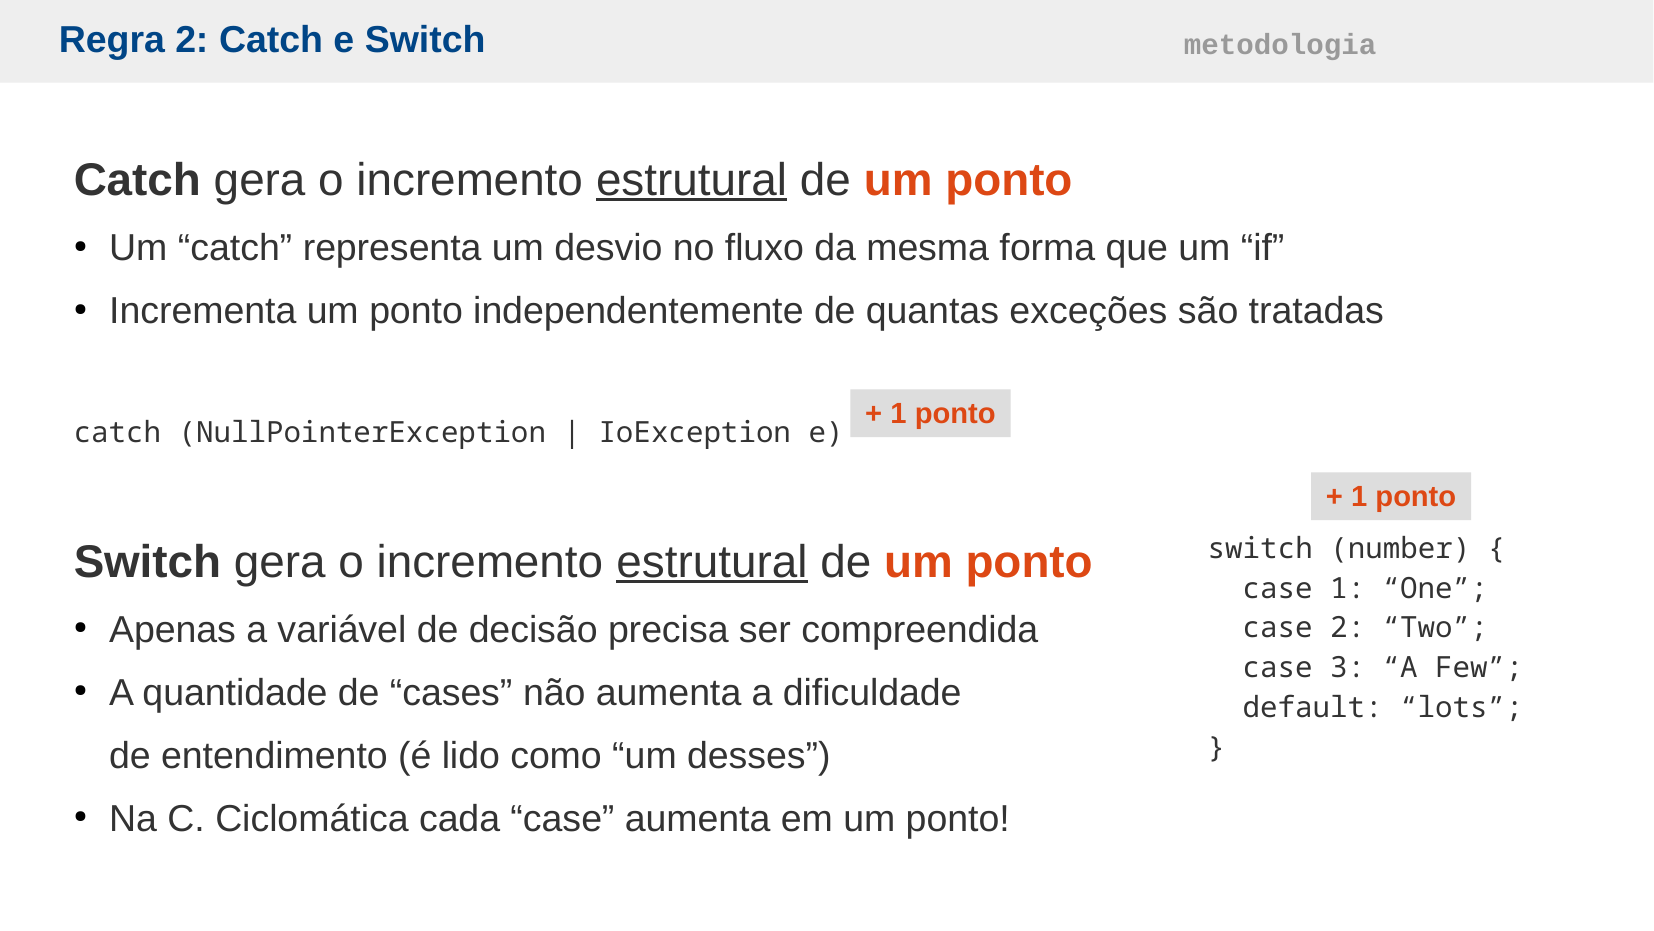

# Regra 2: Catch e Switch
metodologia
Catch gera o incremento estrutural de um ponto
Um “catch” representa um desvio no fluxo da mesma forma que um “if”
Incrementa um ponto independentemente de quantas exceções são tratadas
catch (NullPointerException | IoException e)
Switch gera o incremento estrutural de um ponto
Apenas a variável de decisão precisa ser compreendida
A quantidade de “cases” não aumenta a dificuldade
de entendimento (é lido como “um desses”)
Na C. Ciclomática cada “case” aumenta em um ponto!
+ 1 ponto
+ 1 ponto
switch (number) {
 case 1: “One”;
 case 2: “Two”;
 case 3: “A Few”;
 default: “lots”;
}